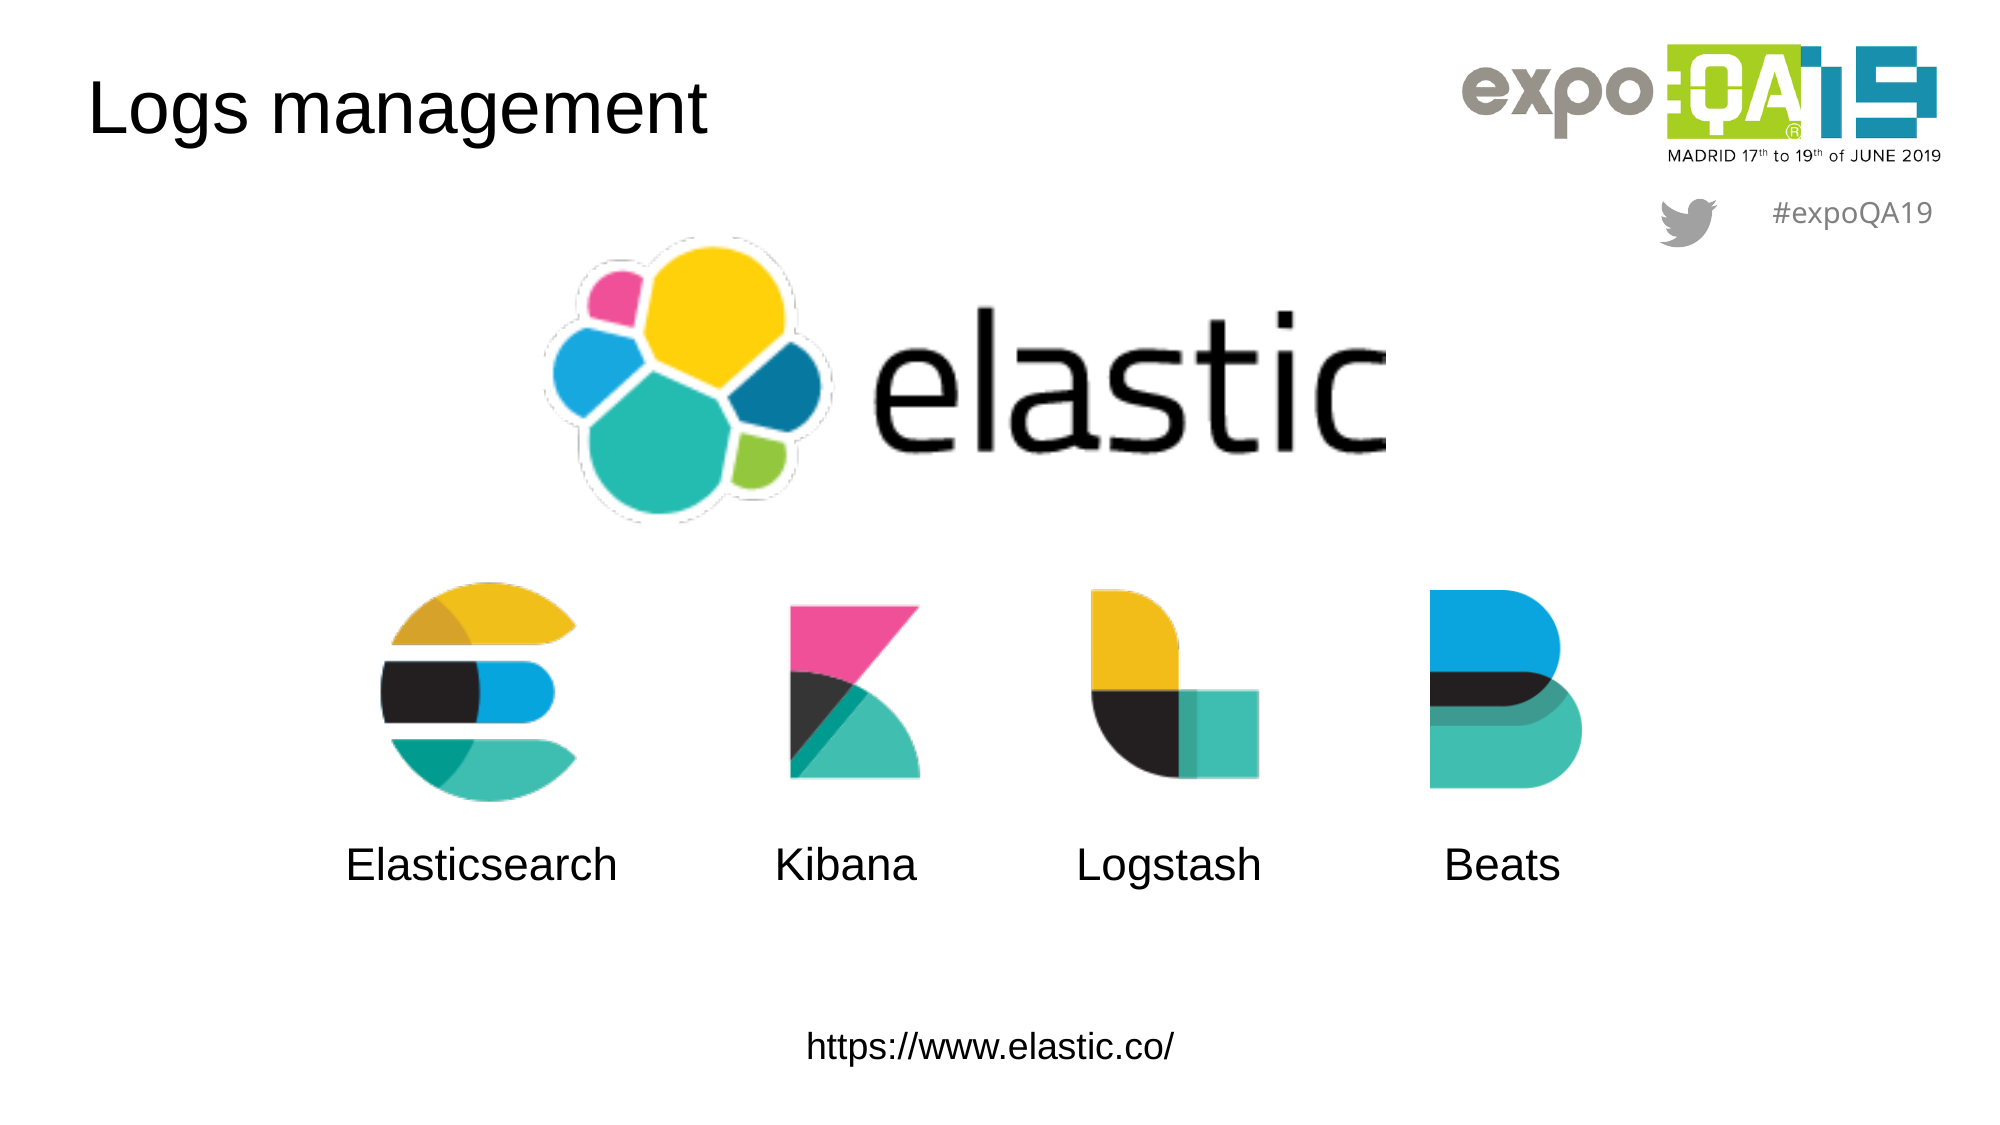

# Logs management
Elasticsearch
Kibana
Logstash
Beats
https://www.elastic.co/